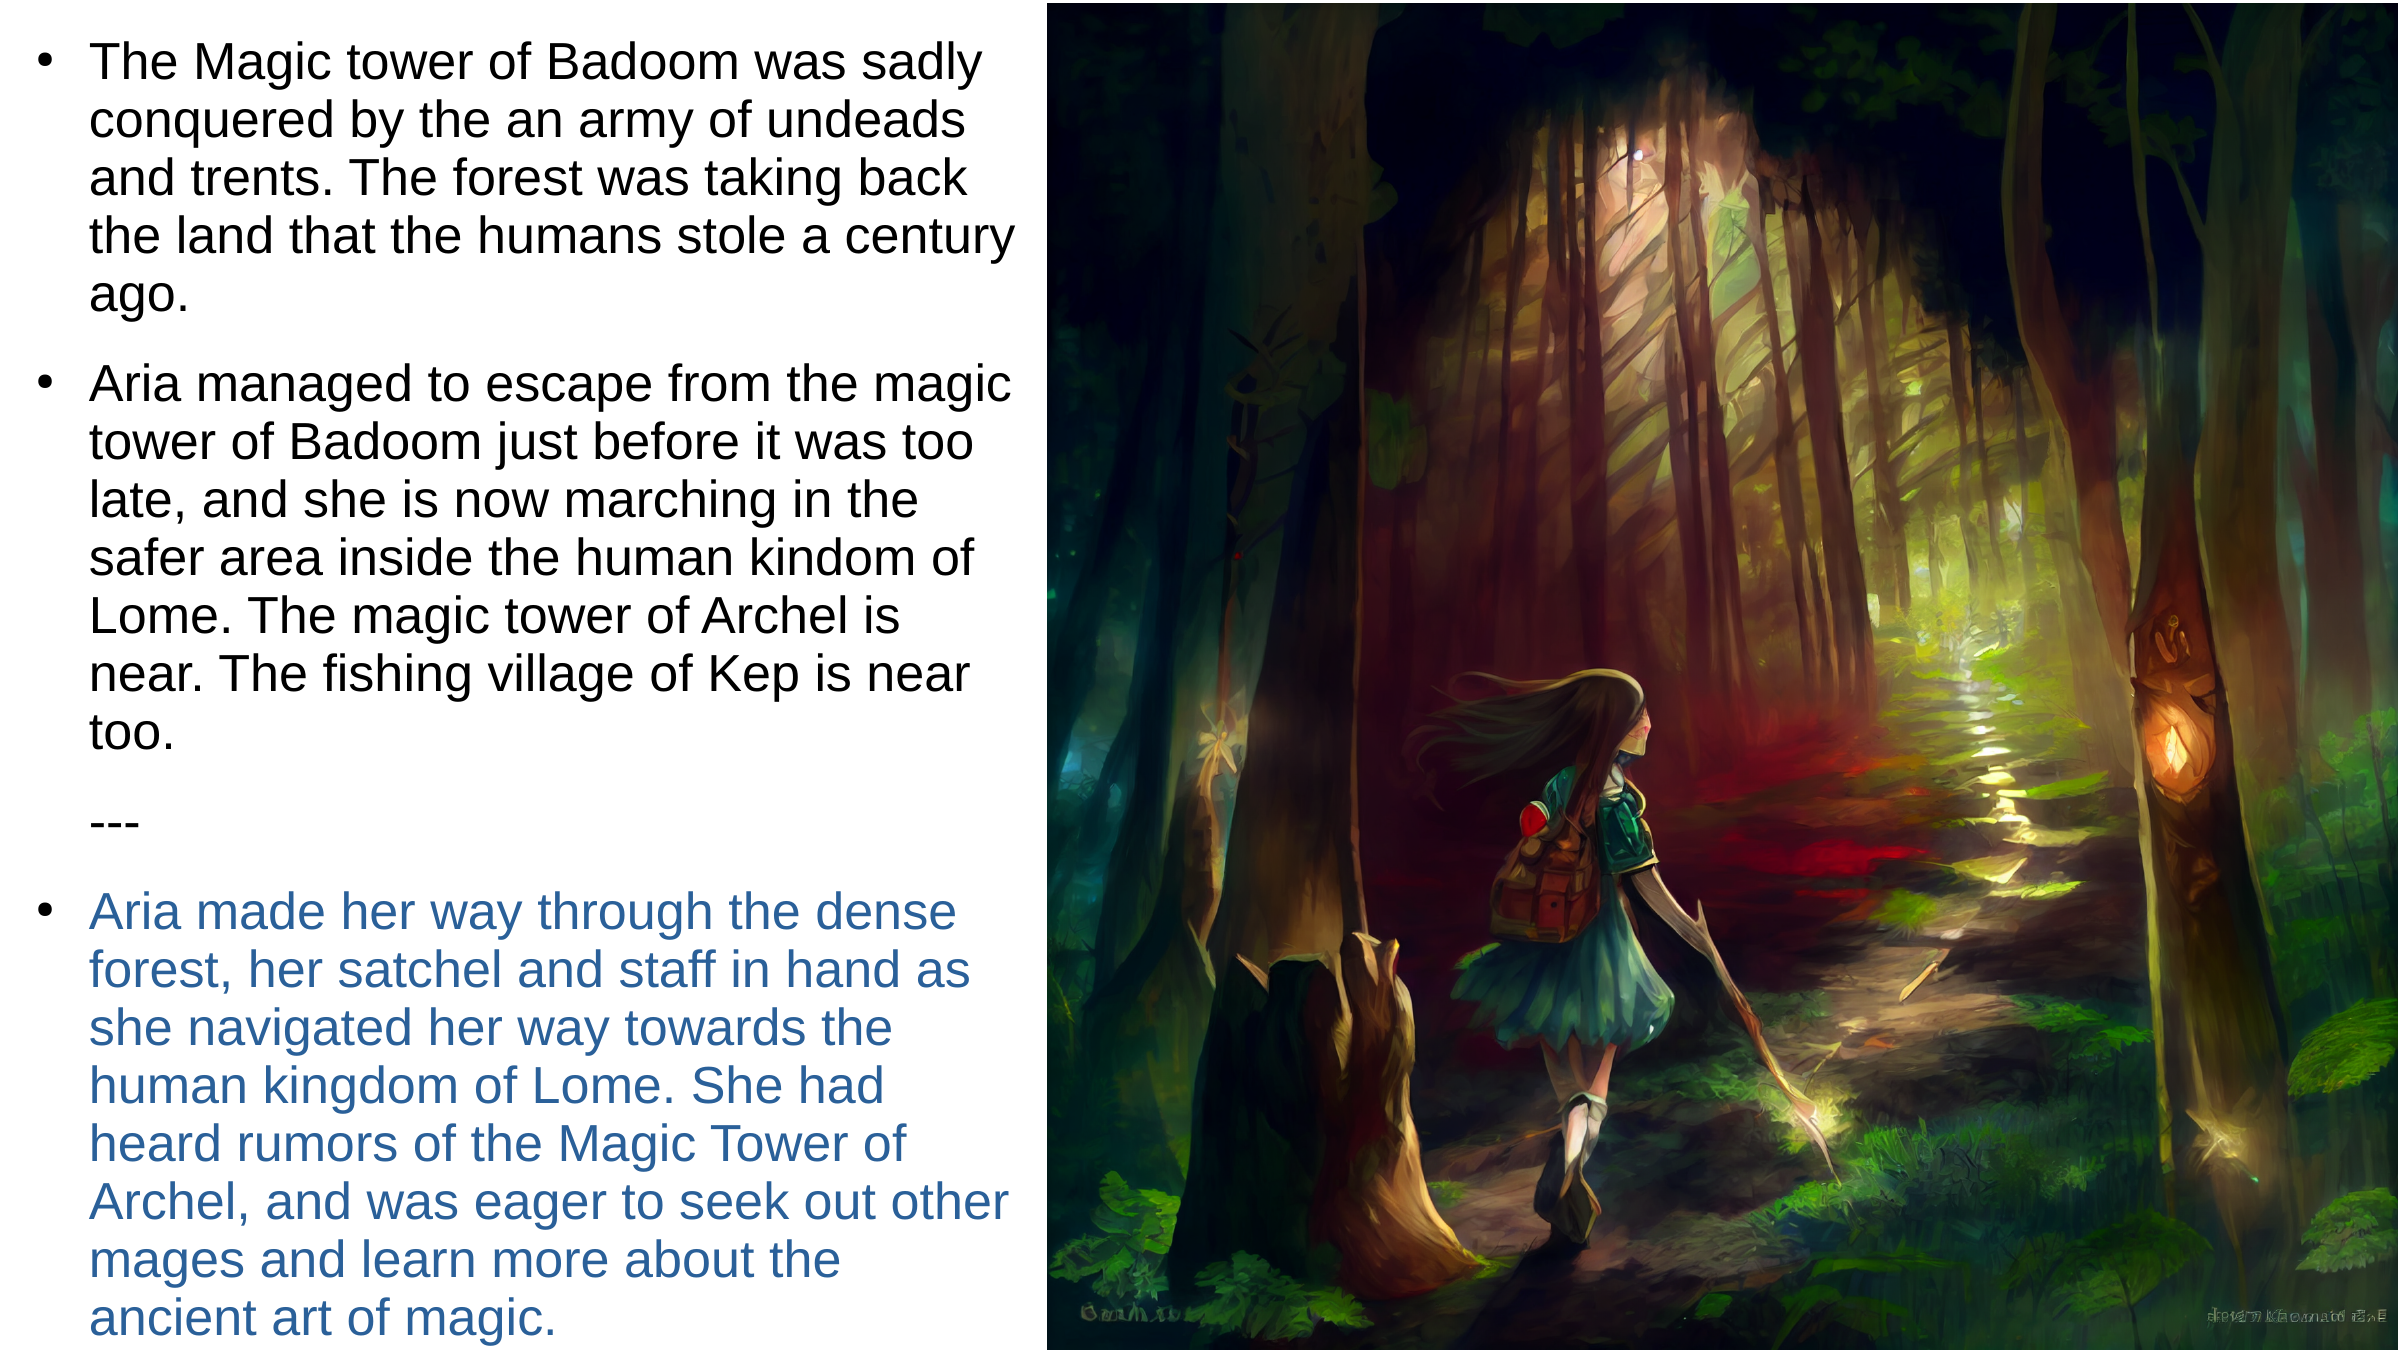

# The Magic tower of Badoom was sadly conquered by the an army of undeads and trents. The forest was taking back the land that the humans stole a century ago.
Aria managed to escape from the magic tower of Badoom just before it was too late, and she is now marching in the safer area inside the human kindom of Lome. The magic tower of Archel is near. The fishing village of Kep is near too.
---
Aria made her way through the dense forest, her satchel and staff in hand as she navigated her way towards the human kingdom of Lome. She had heard rumors of the Magic Tower of Archel, and was eager to seek out other mages and learn more about the ancient art of magic.